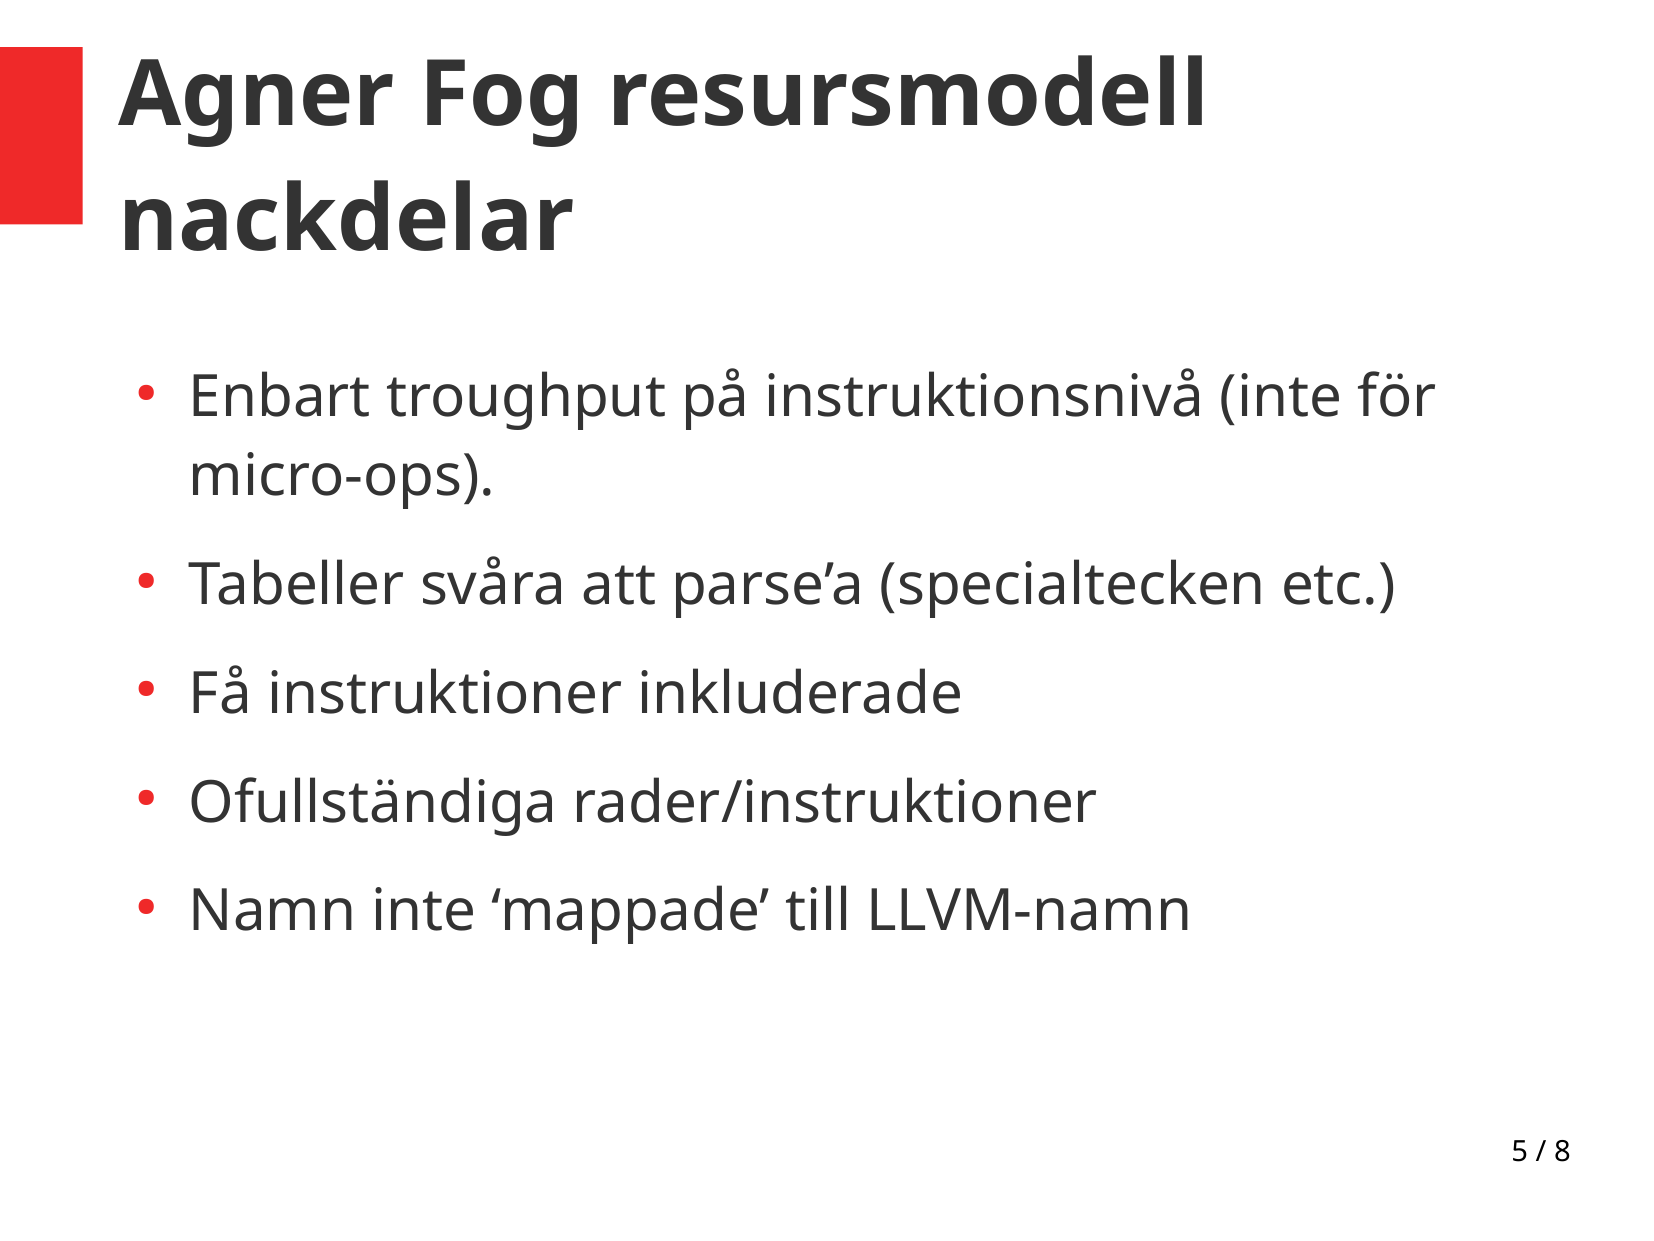

# Agner Fog resursmodell nackdelar
Enbart troughput på instruktionsnivå (inte för micro-ops).
Tabeller svåra att parse’a (specialtecken etc.)
Få instruktioner inkluderade
Ofullständiga rader/instruktioner
Namn inte ‘mappade’ till LLVM-namn
5